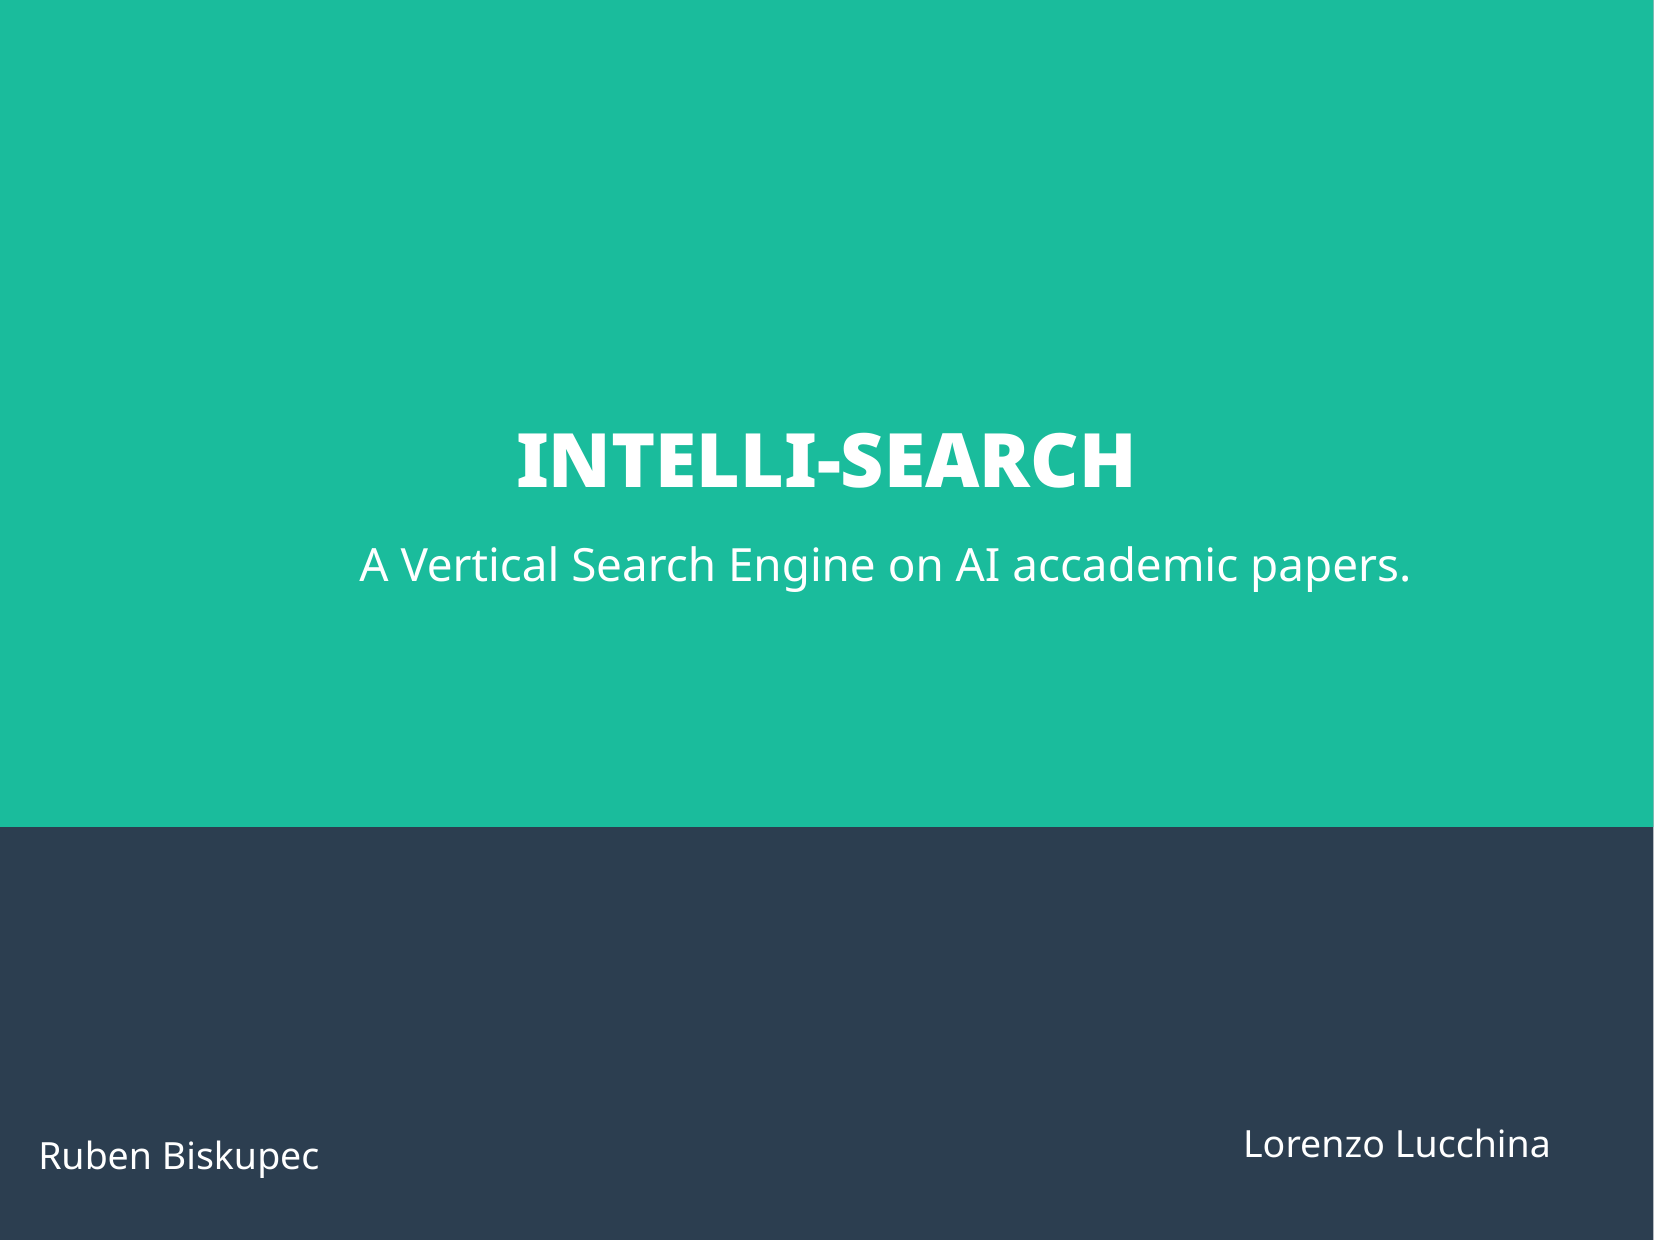

# INTELLI-SEARCH
A Vertical Search Engine on AI accademic papers.
Lorenzo Lucchina
Ruben Biskupec